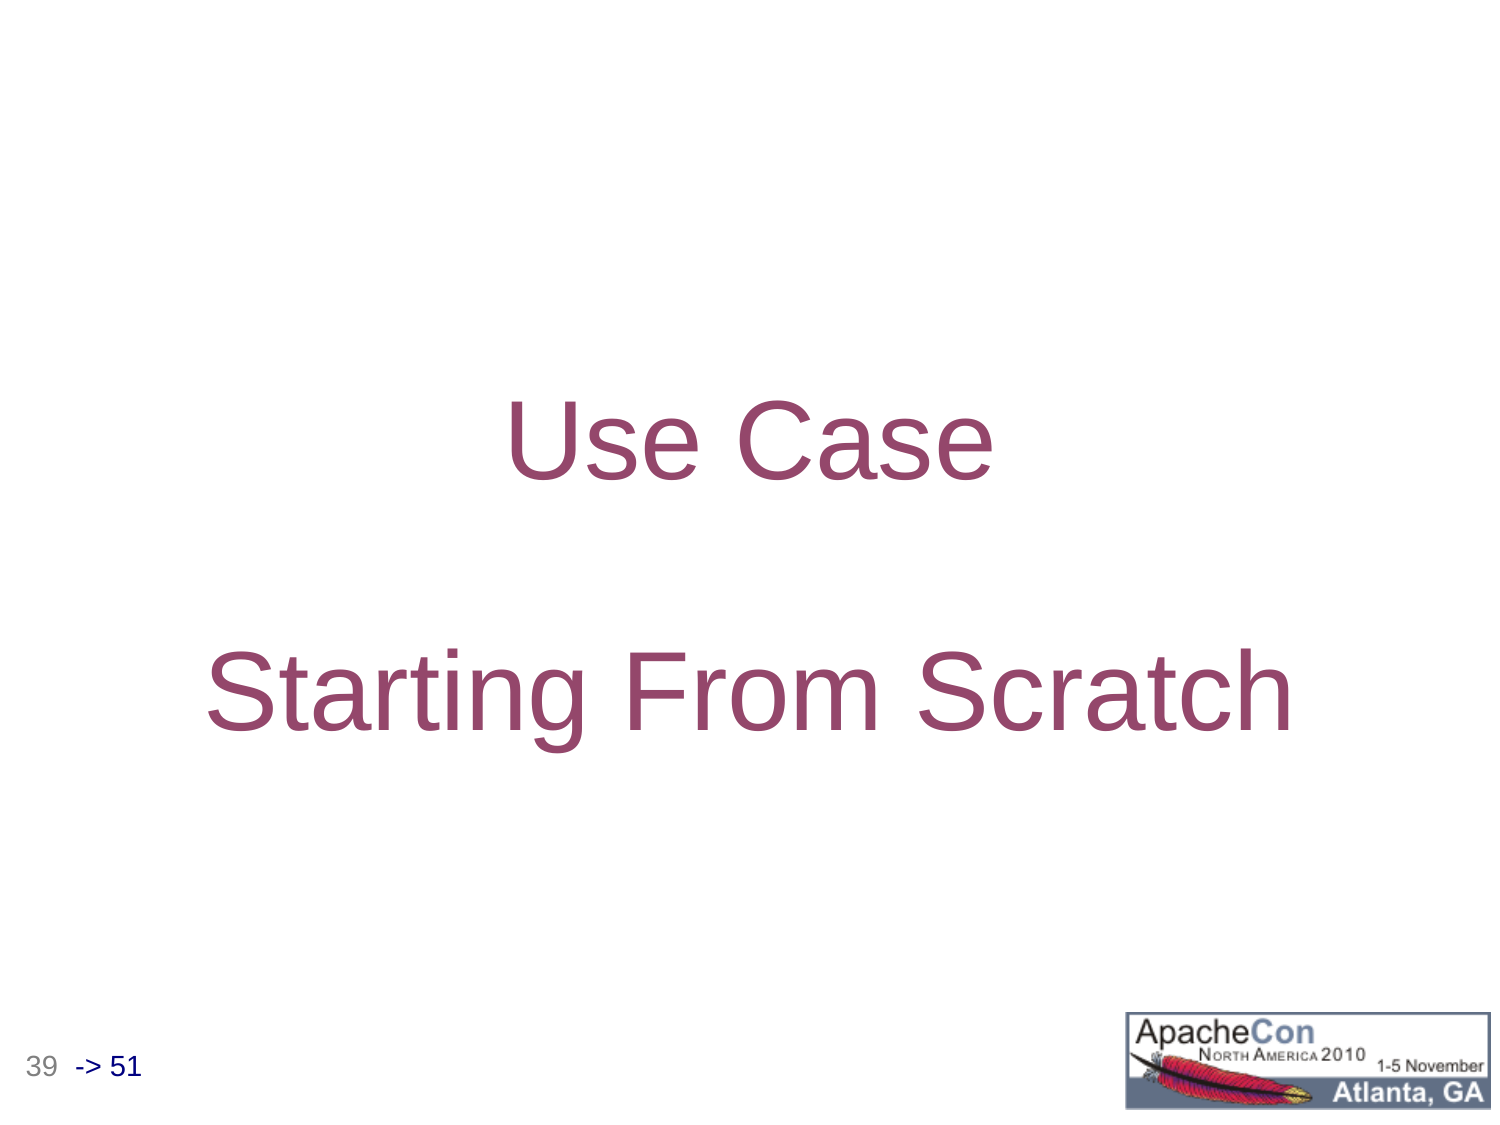

# Use Case Starting From Scratch
39
-> 51